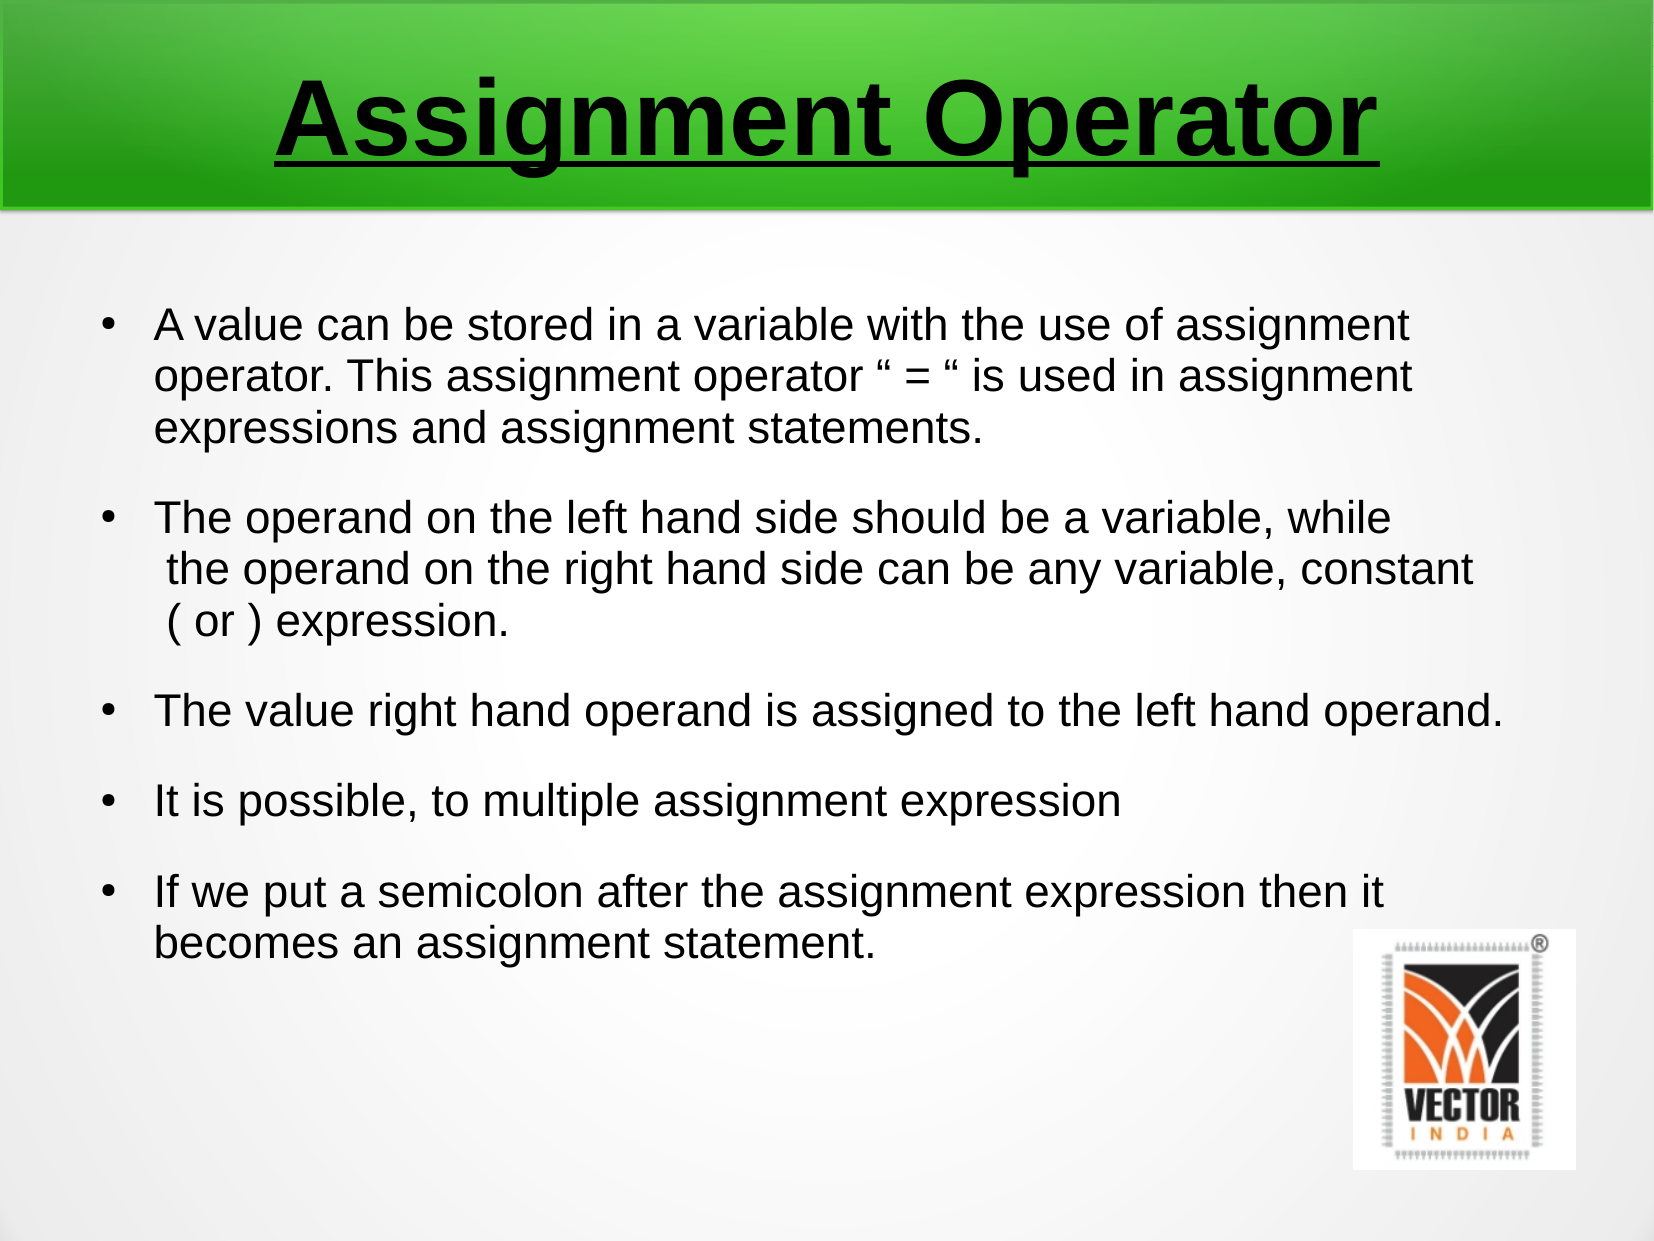

# Assignment Operator
A value can be stored in a variable with the use of assignment operator. This assignment operator “ = “ is used in assignment expressions and assignment statements.
The operand on the left hand side should be a variable, while the operand on the right hand side can be any variable, constant ( or ) expression.
The value right hand operand is assigned to the left hand operand.
It is possible, to multiple assignment expression
If we put a semicolon after the assignment expression then it becomes an assignment statement.